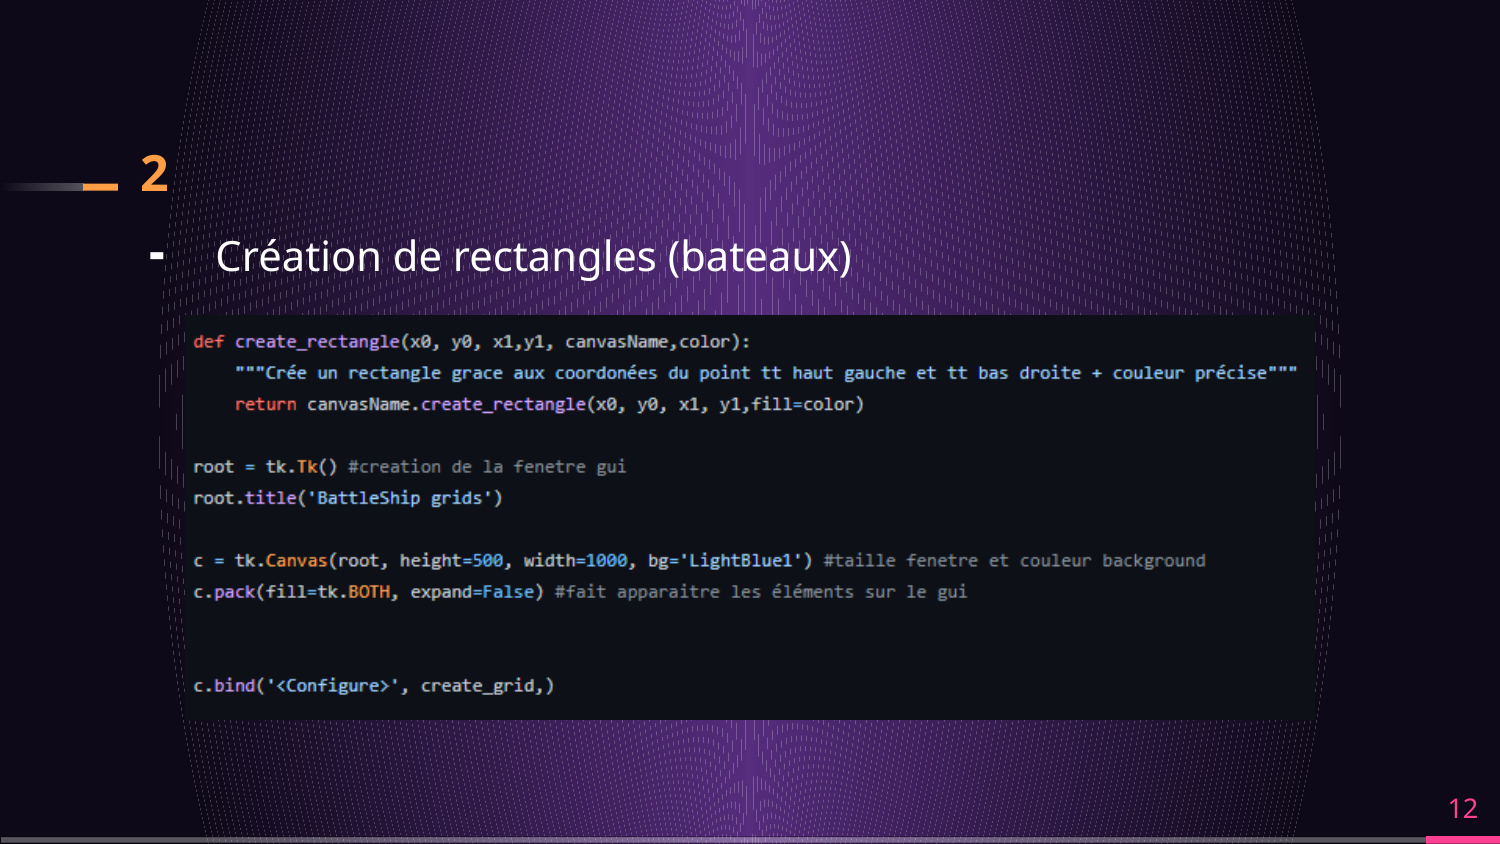

# 2
Création de rectangles (bateaux)
12